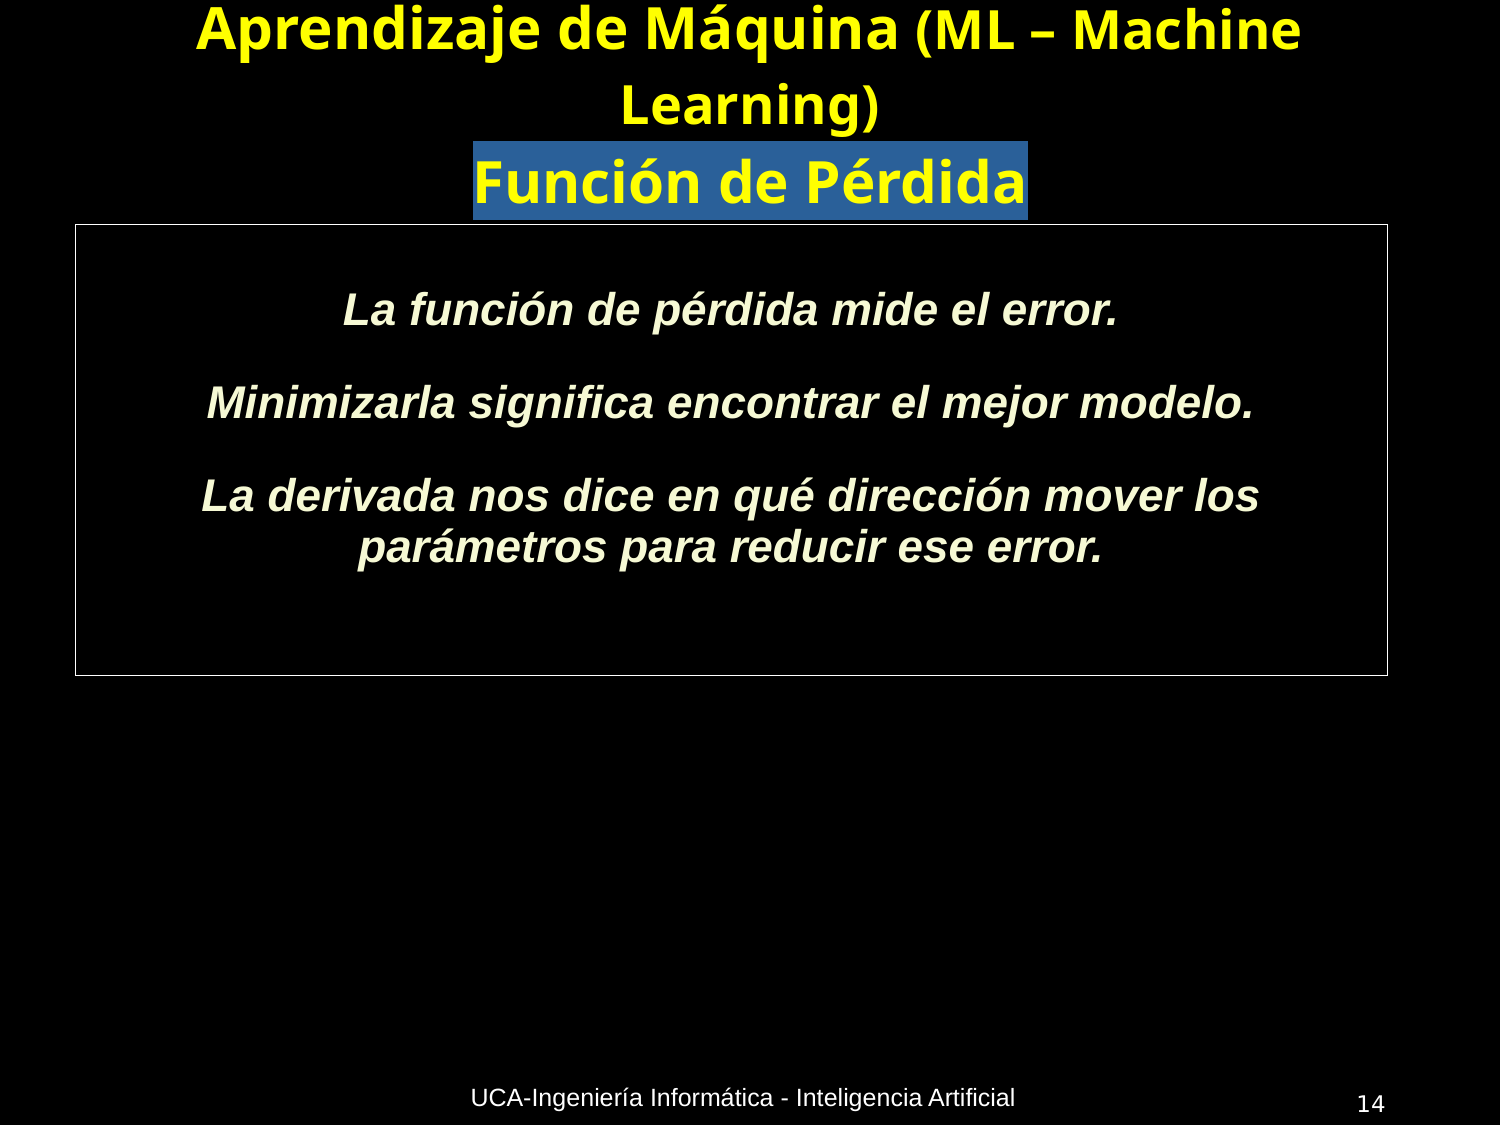

# Aprendizaje de Máquina (ML – Machine Learning) Función de Pérdida
La función de pérdida mide el error.
Minimizarla significa encontrar el mejor modelo.
La derivada nos dice en qué dirección mover los parámetros para reducir ese error.